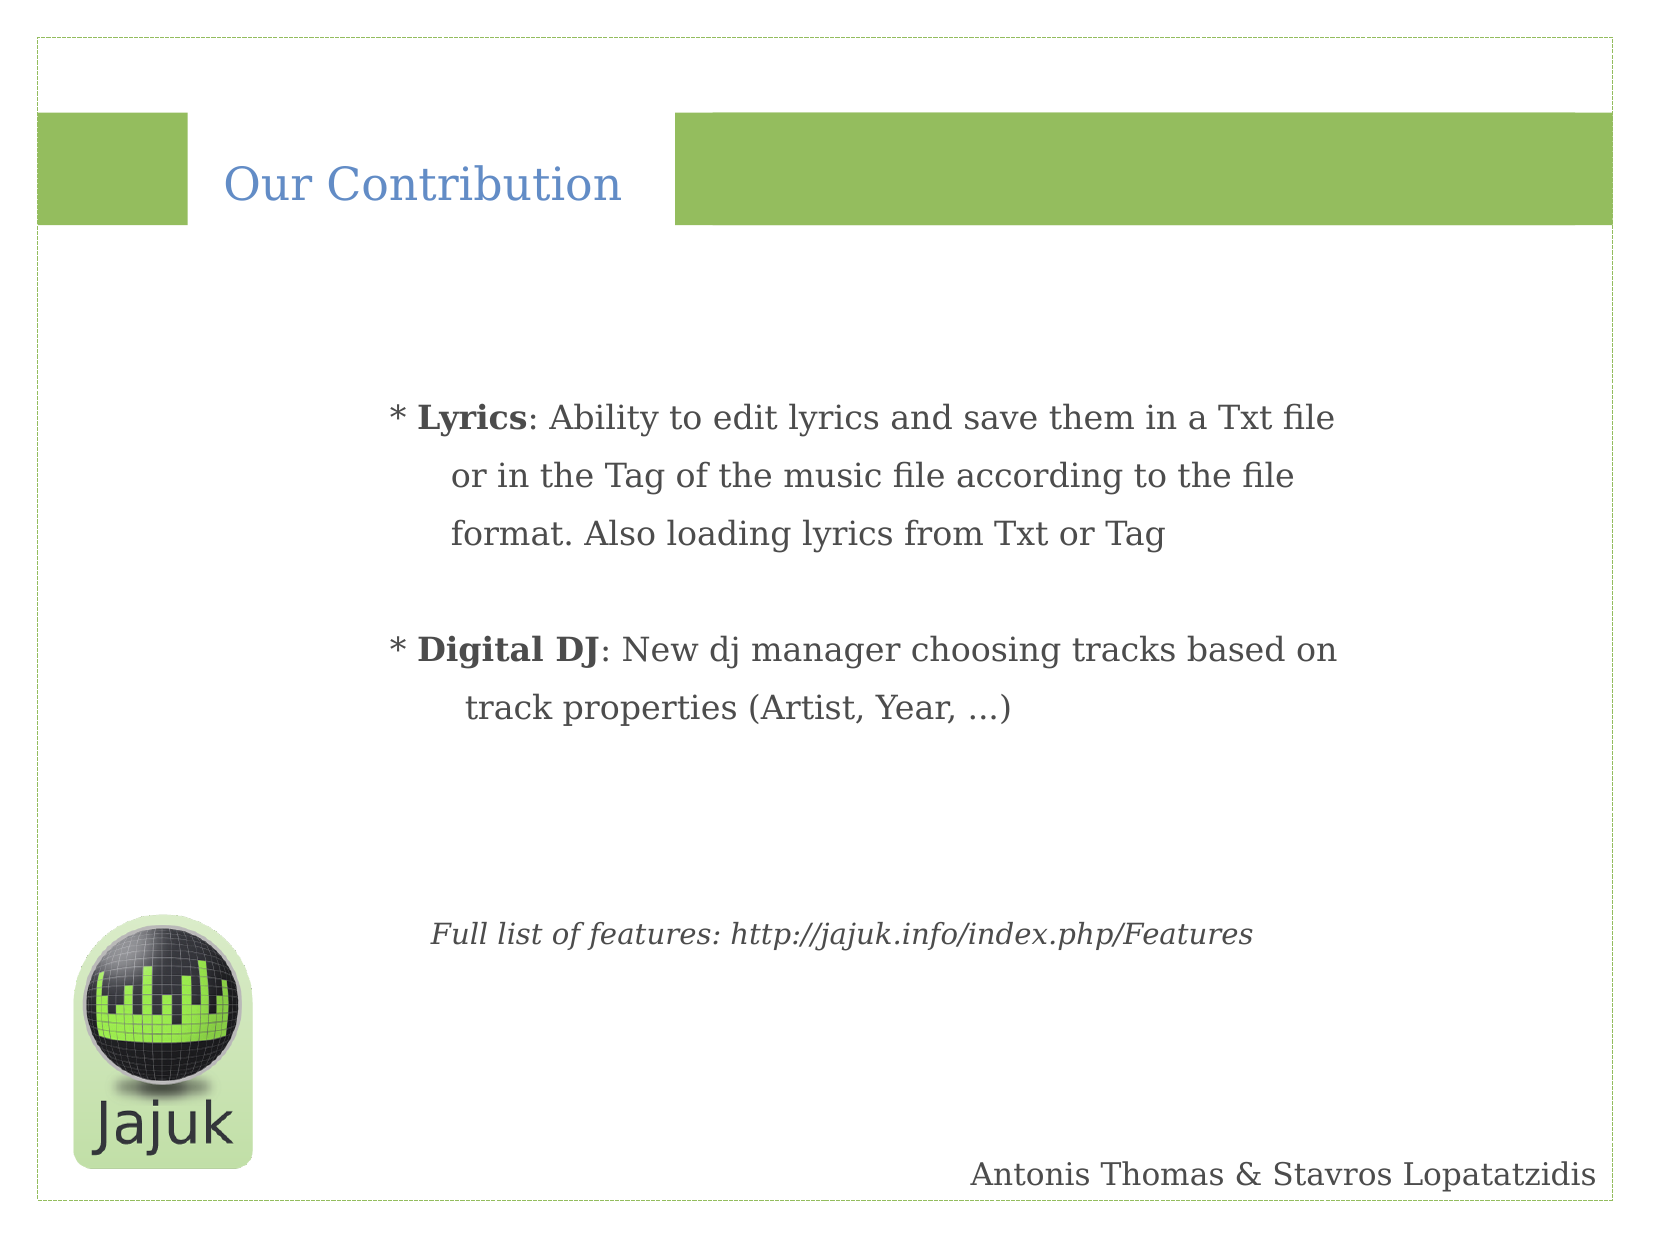

Our Contribution
	* Lyrics: Ability to edit lyrics and save them in a Txt file or in the Tag of the music file according to the file format. Also loading lyrics from Txt or Tag
 	* Digital DJ: New dj manager choosing tracks based on 			track properties (Artist, Year, ...)
Full list of features: http://jajuk.info/index.php/Features
Antonis Thomas & Stavros Lopatatzidis